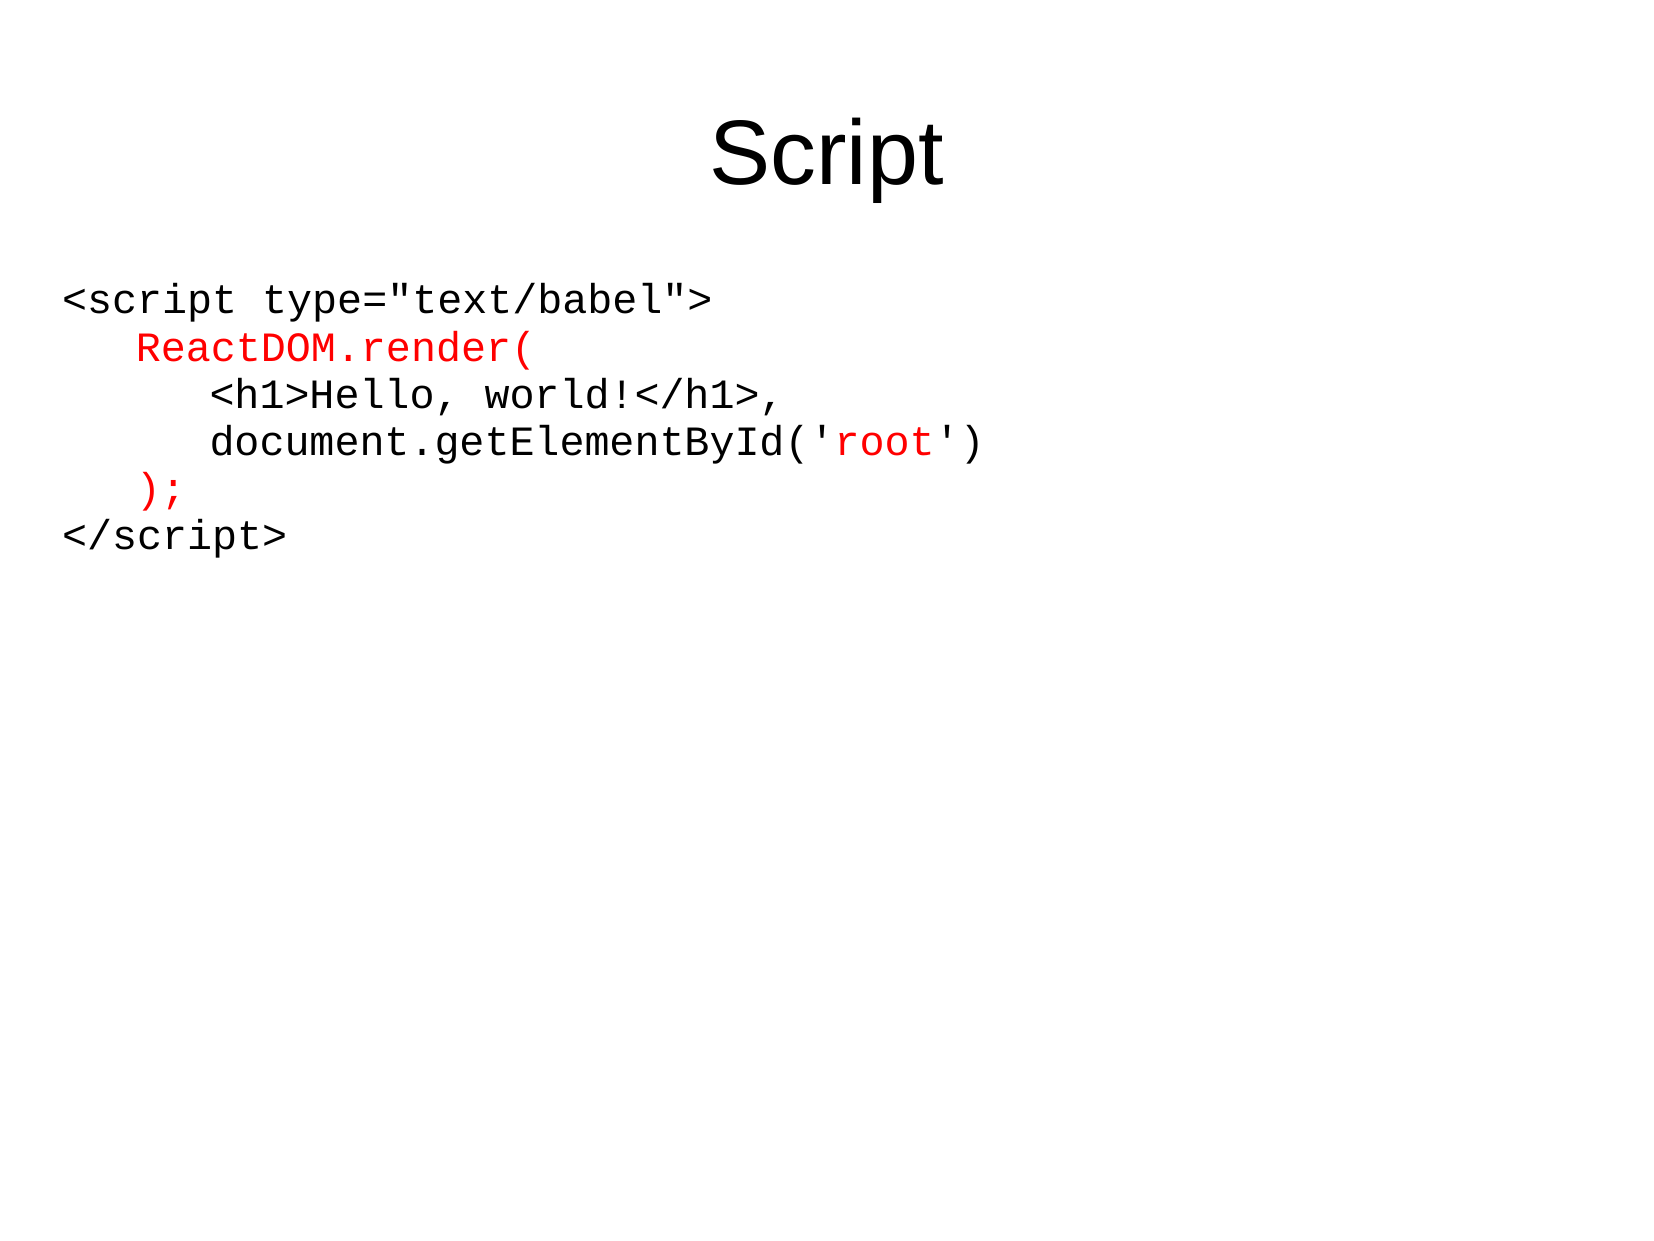

# Script
<script type="text/babel">
	ReactDOM.render(
 	<h1>Hello, world!</h1>,
		document.getElementById('root')
	);
</script>